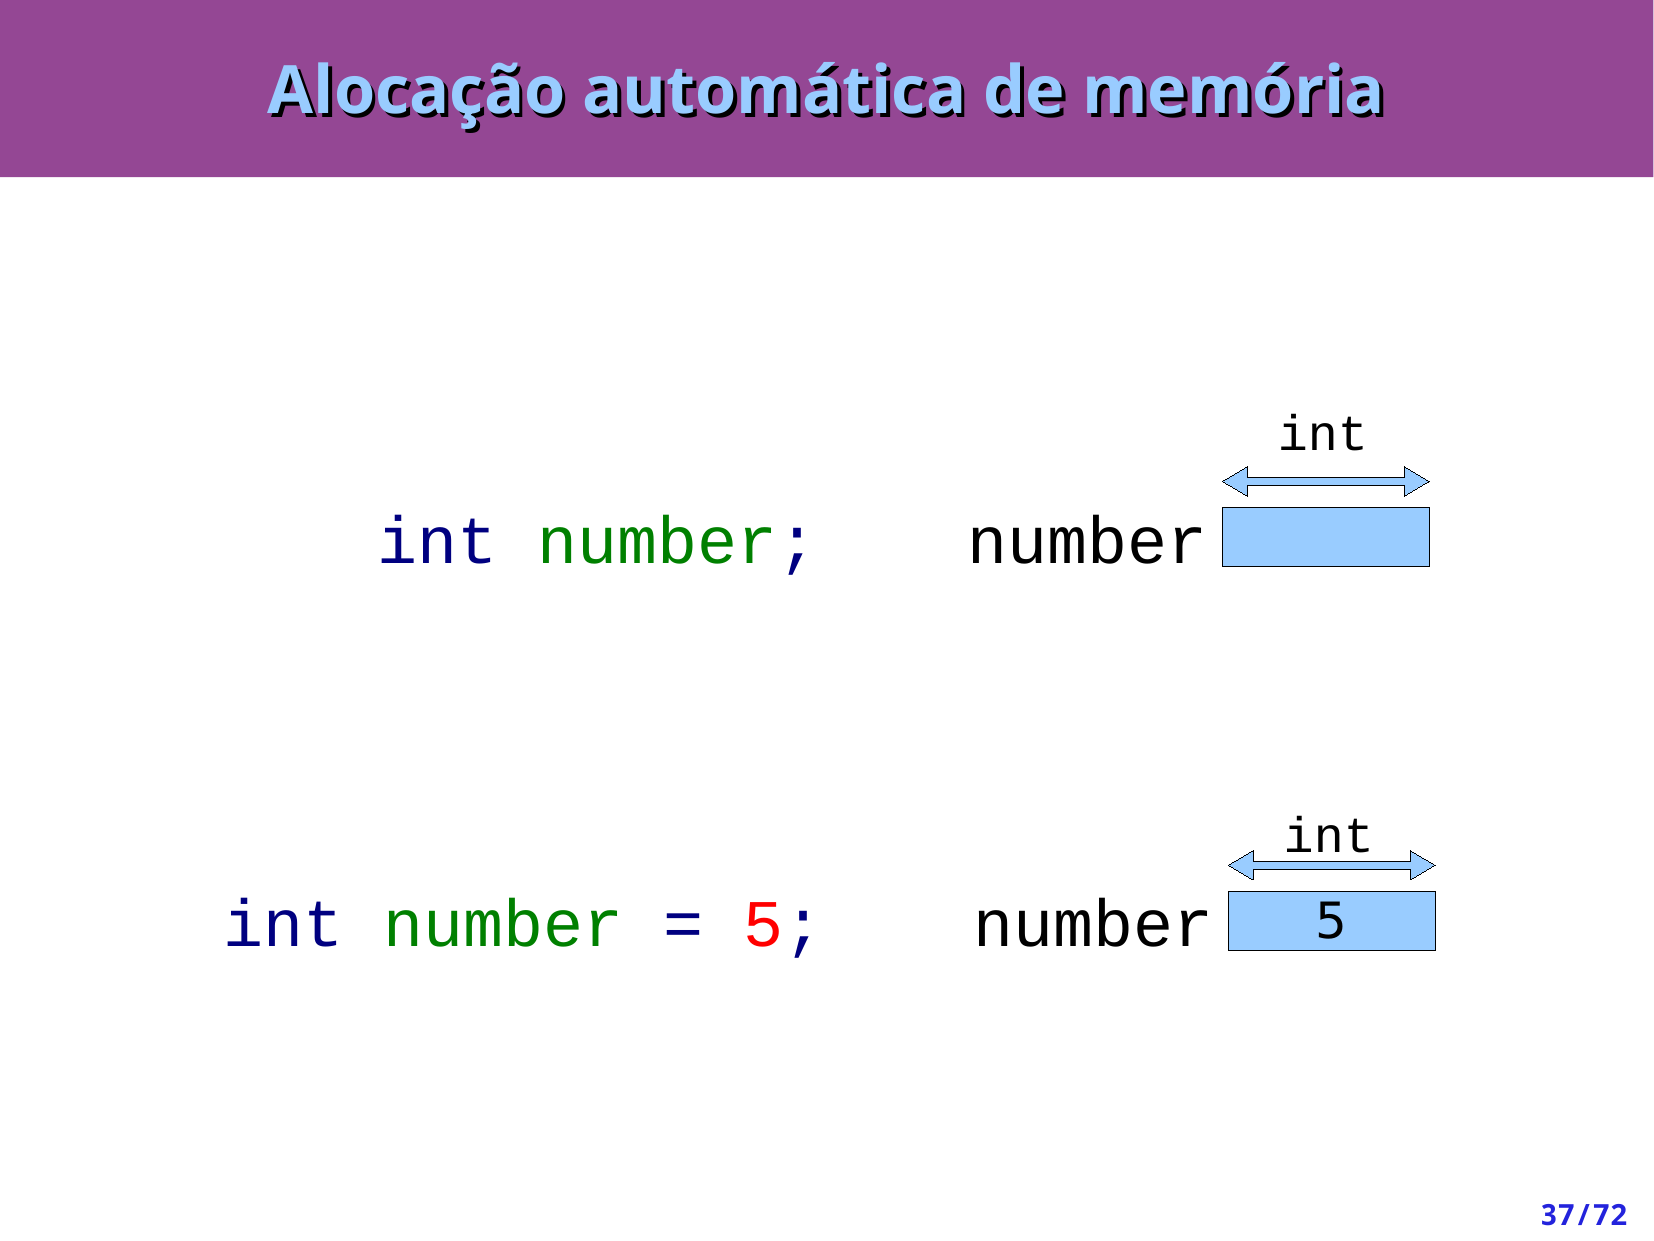

# Alocação automática de memória
int
number
int number;
int
number
int number = 5;
5
37